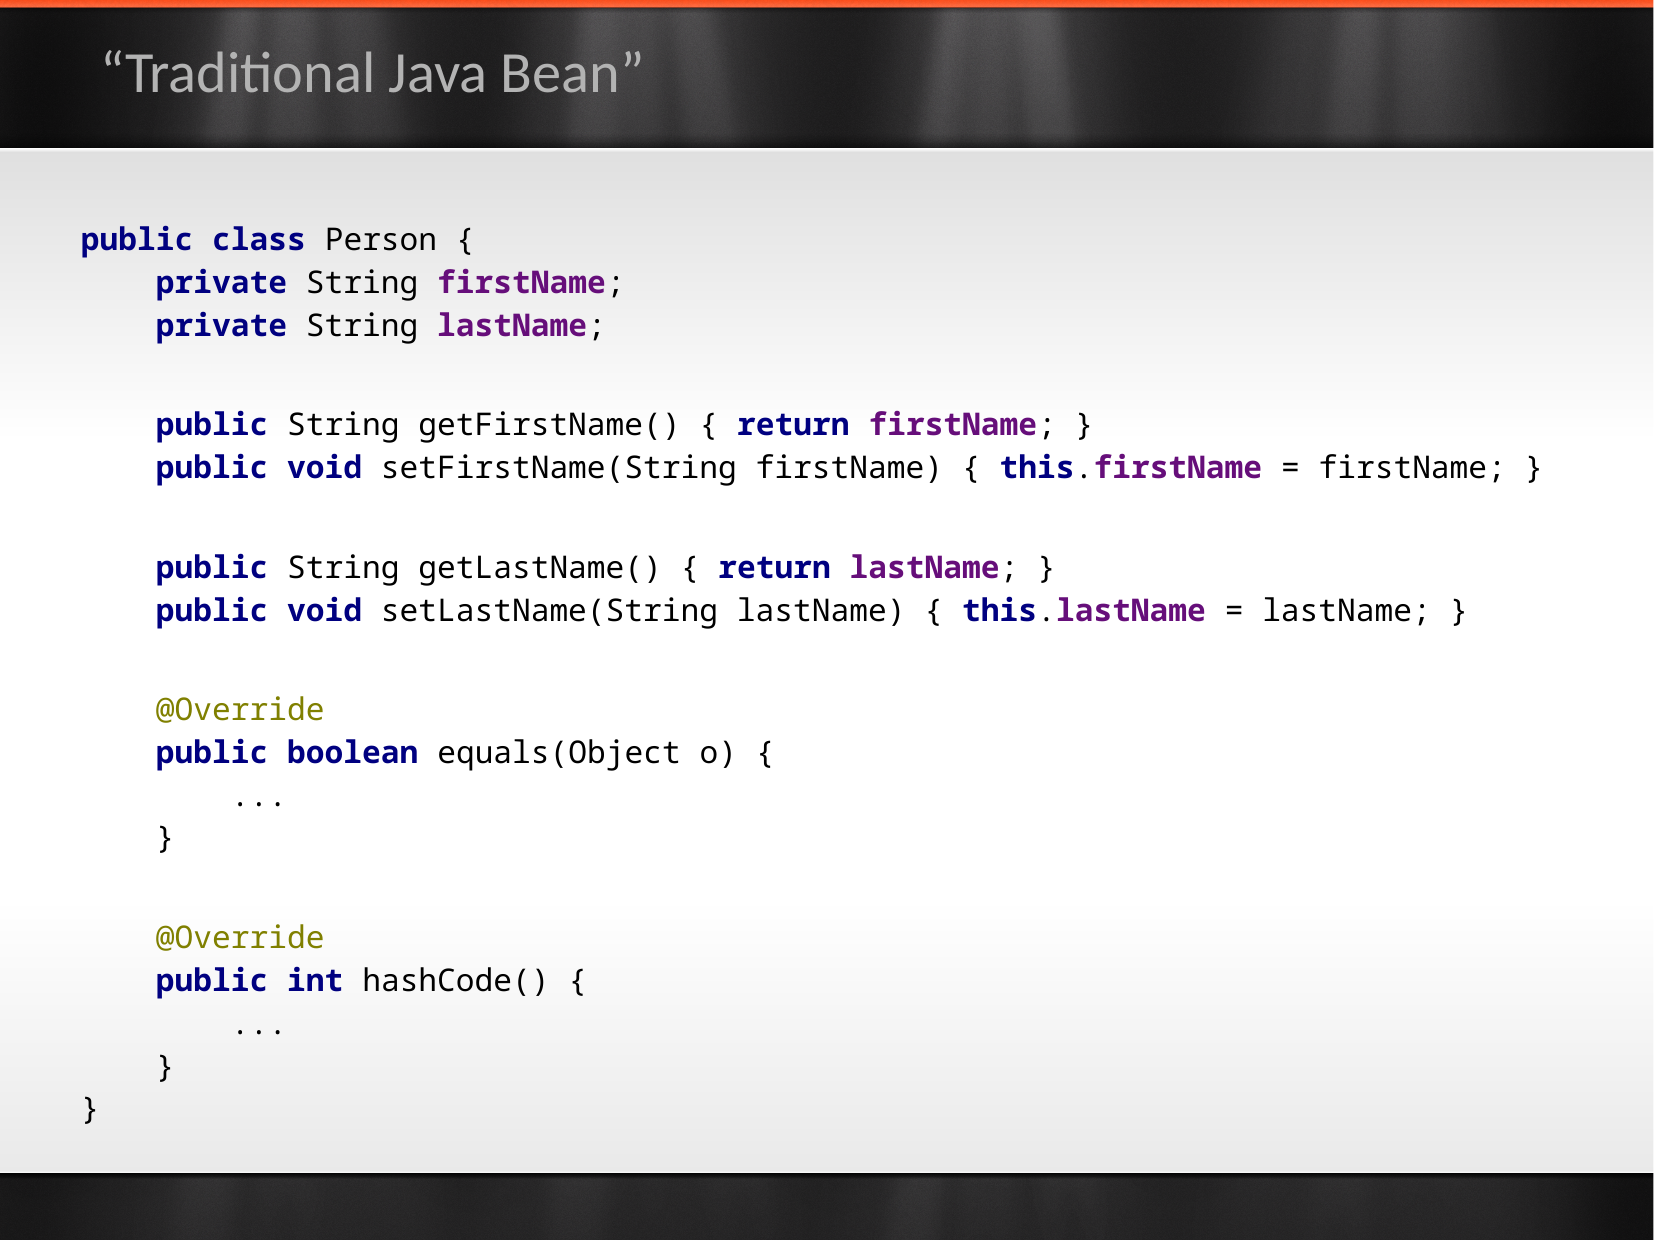

# “Traditional Java Bean”
public class Person {
 private String firstName;
 private String lastName;
 public String getFirstName() { return firstName; }
 public void setFirstName(String firstName) { this.firstName = firstName; }
 public String getLastName() { return lastName; }
 public void setLastName(String lastName) { this.lastName = lastName; }
 @Override
 public boolean equals(Object o) {
 ...
 }
 @Override
 public int hashCode() {
 ...
 }
}